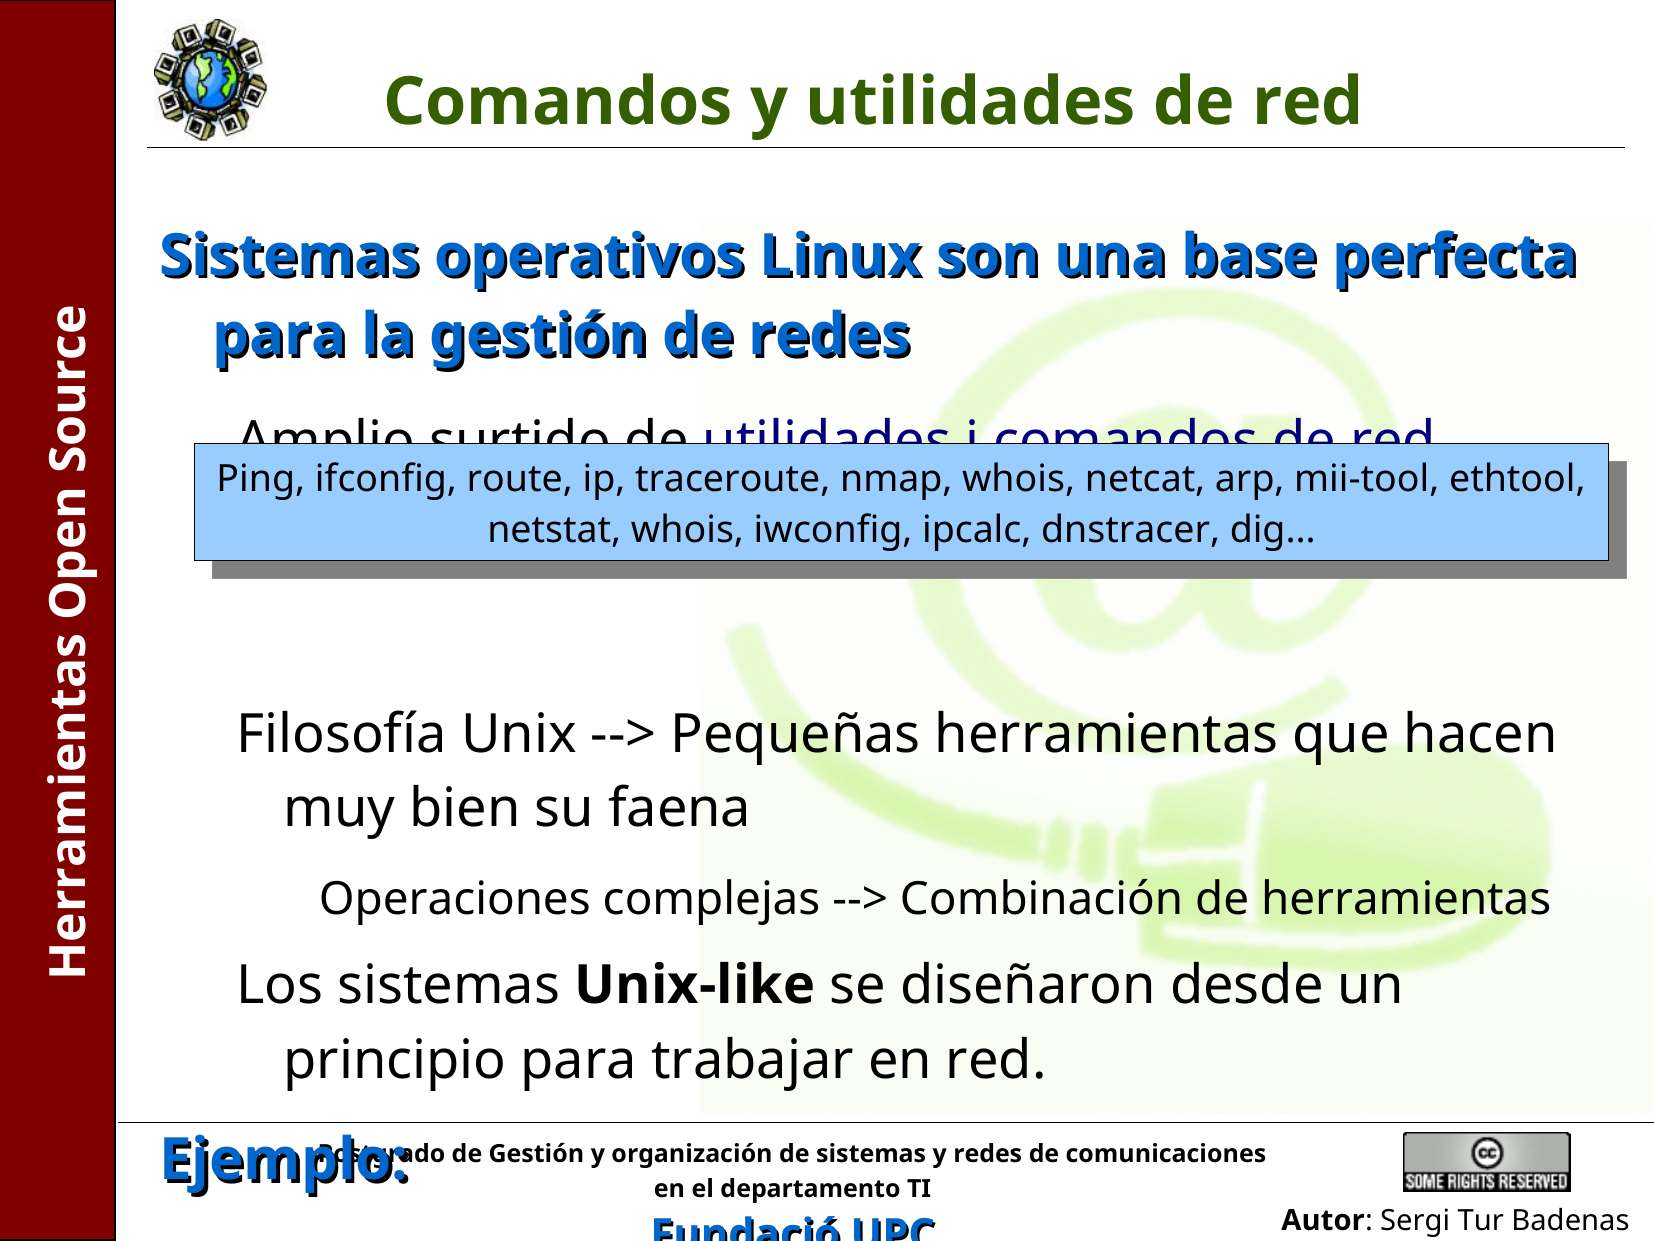

# Comandos y utilidades de red
Sistemas operativos Linux son una base perfecta para la gestión de redes
Amplio surtido de utilidades i comandos de red
Filosofía Unix --> Pequeñas herramientas que hacen muy bien su faena
Operaciones complejas --> Combinación de herramientas
Los sistemas Unix-like se diseñaron desde un principio para trabajar en red.
Ejemplo:
Solo en el repositorio de paquetes de Ubuntu/Debian existen 1383 paquetes relacionados con redes
Ping, ifconfig, route, ip, traceroute, nmap, whois, netcat, arp, mii-tool, ethtool, netstat, whois, iwconfig, ipcalc, dnstracer, dig...